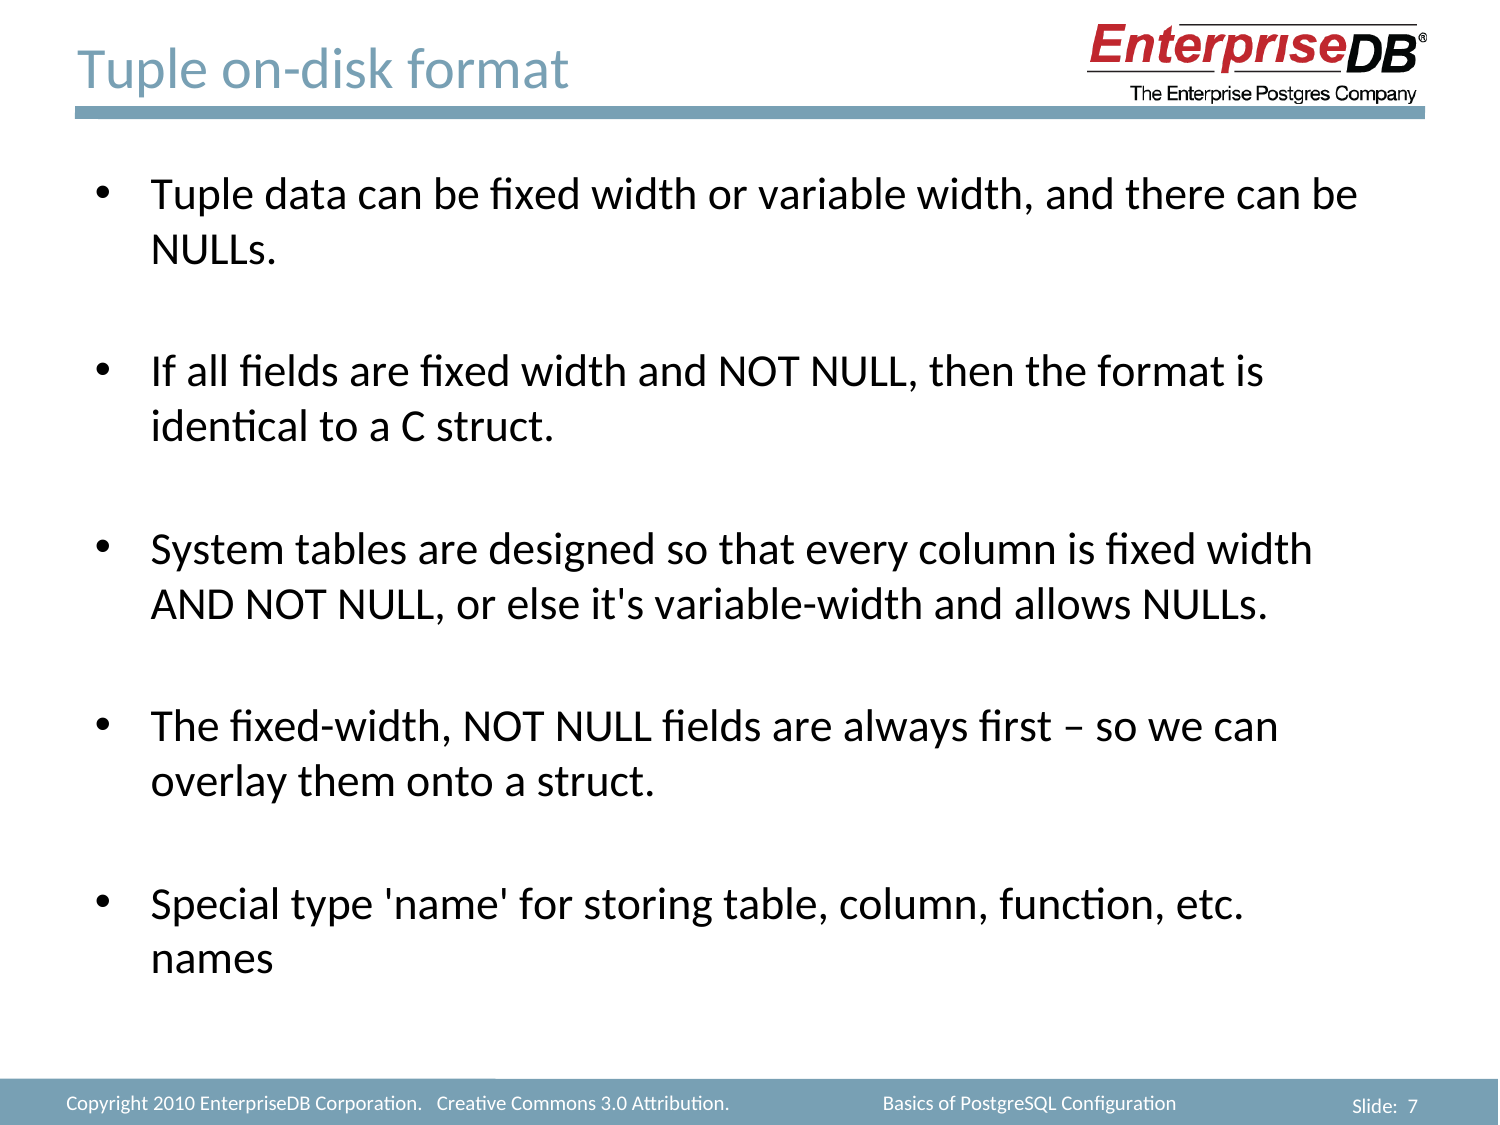

# Tuple on-disk format
Tuple data can be fixed width or variable width, and there can be NULLs.
If all fields are fixed width and NOT NULL, then the format is identical to a C struct.
System tables are designed so that every column is fixed width AND NOT NULL, or else it's variable-width and allows NULLs.
The fixed-width, NOT NULL fields are always first – so we can overlay them onto a struct.
Special type 'name' for storing table, column, function, etc. names